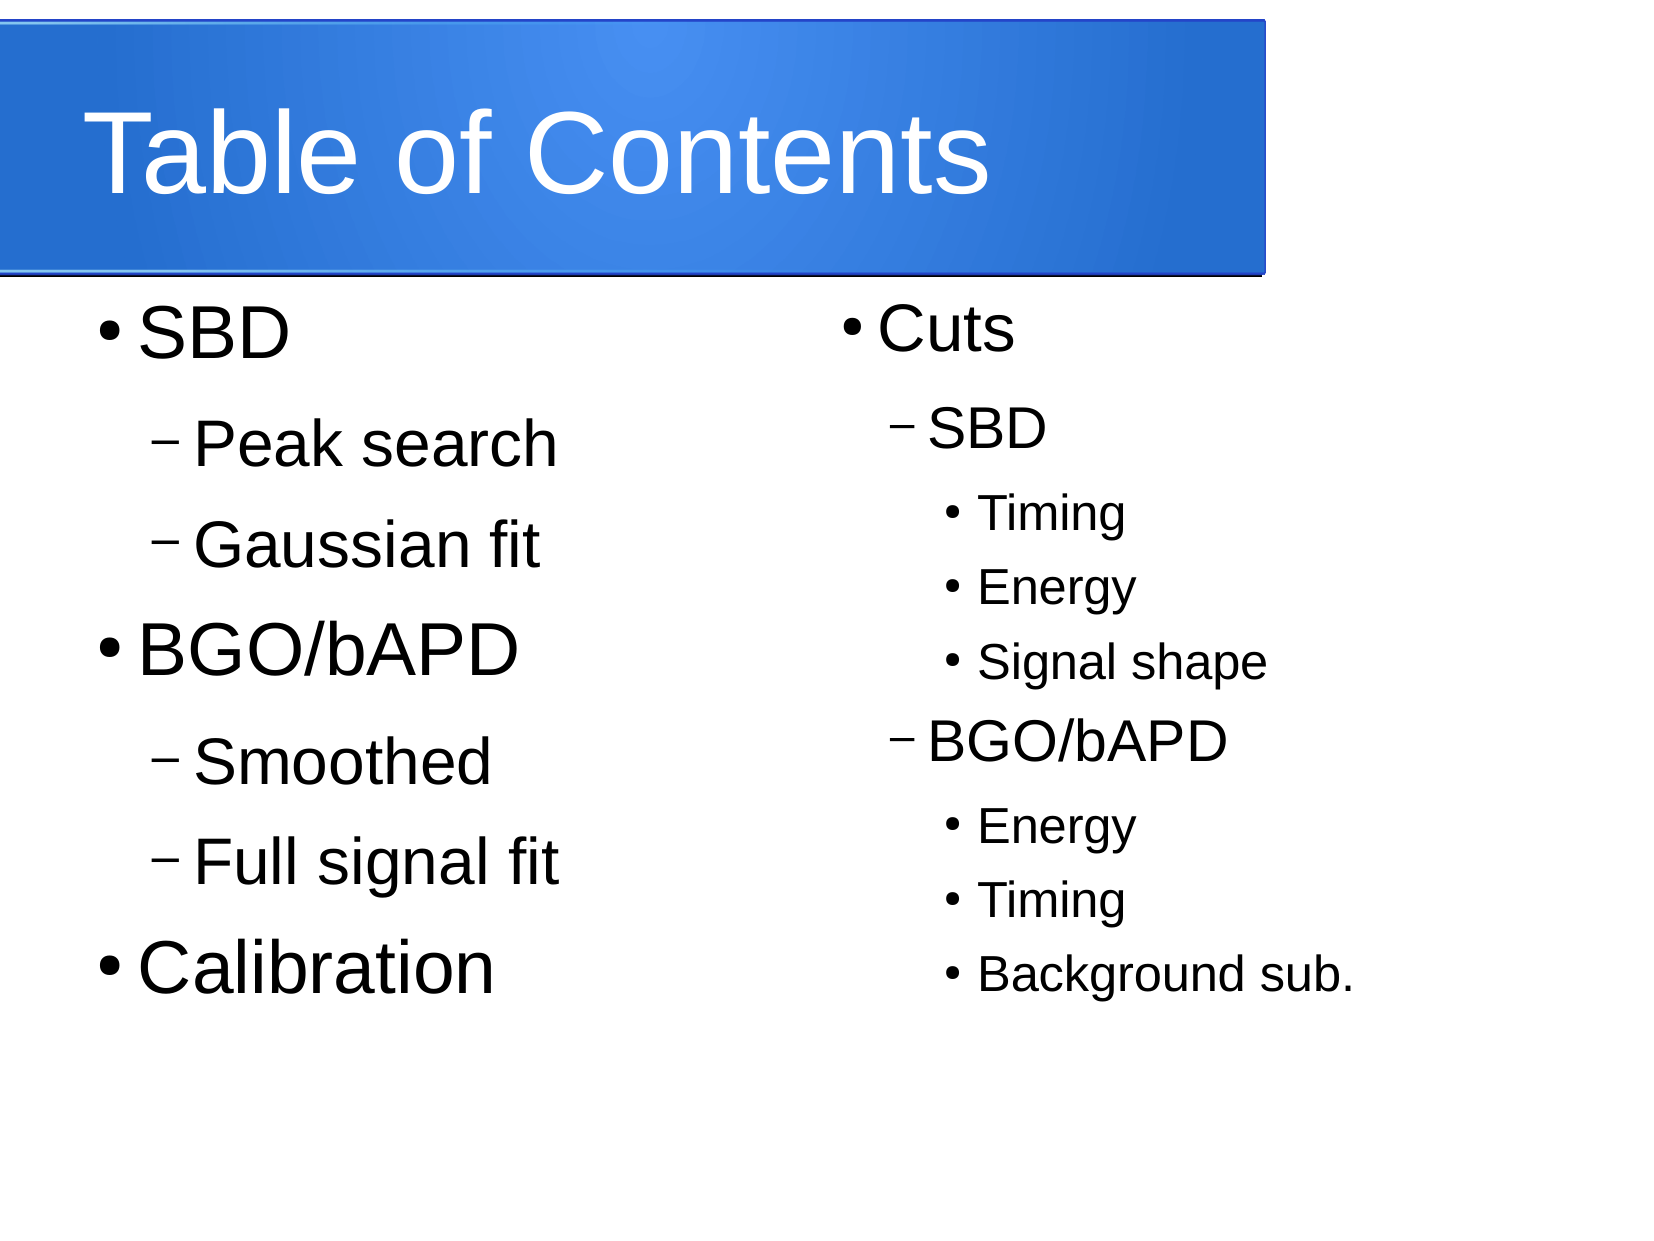

# Table of Contents
SBD
Peak search
Gaussian fit
BGO/bAPD
Smoothed
Full signal fit
Calibration
Cuts
SBD
Timing
Energy
Signal shape
BGO/bAPD
Energy
Timing
Background sub.